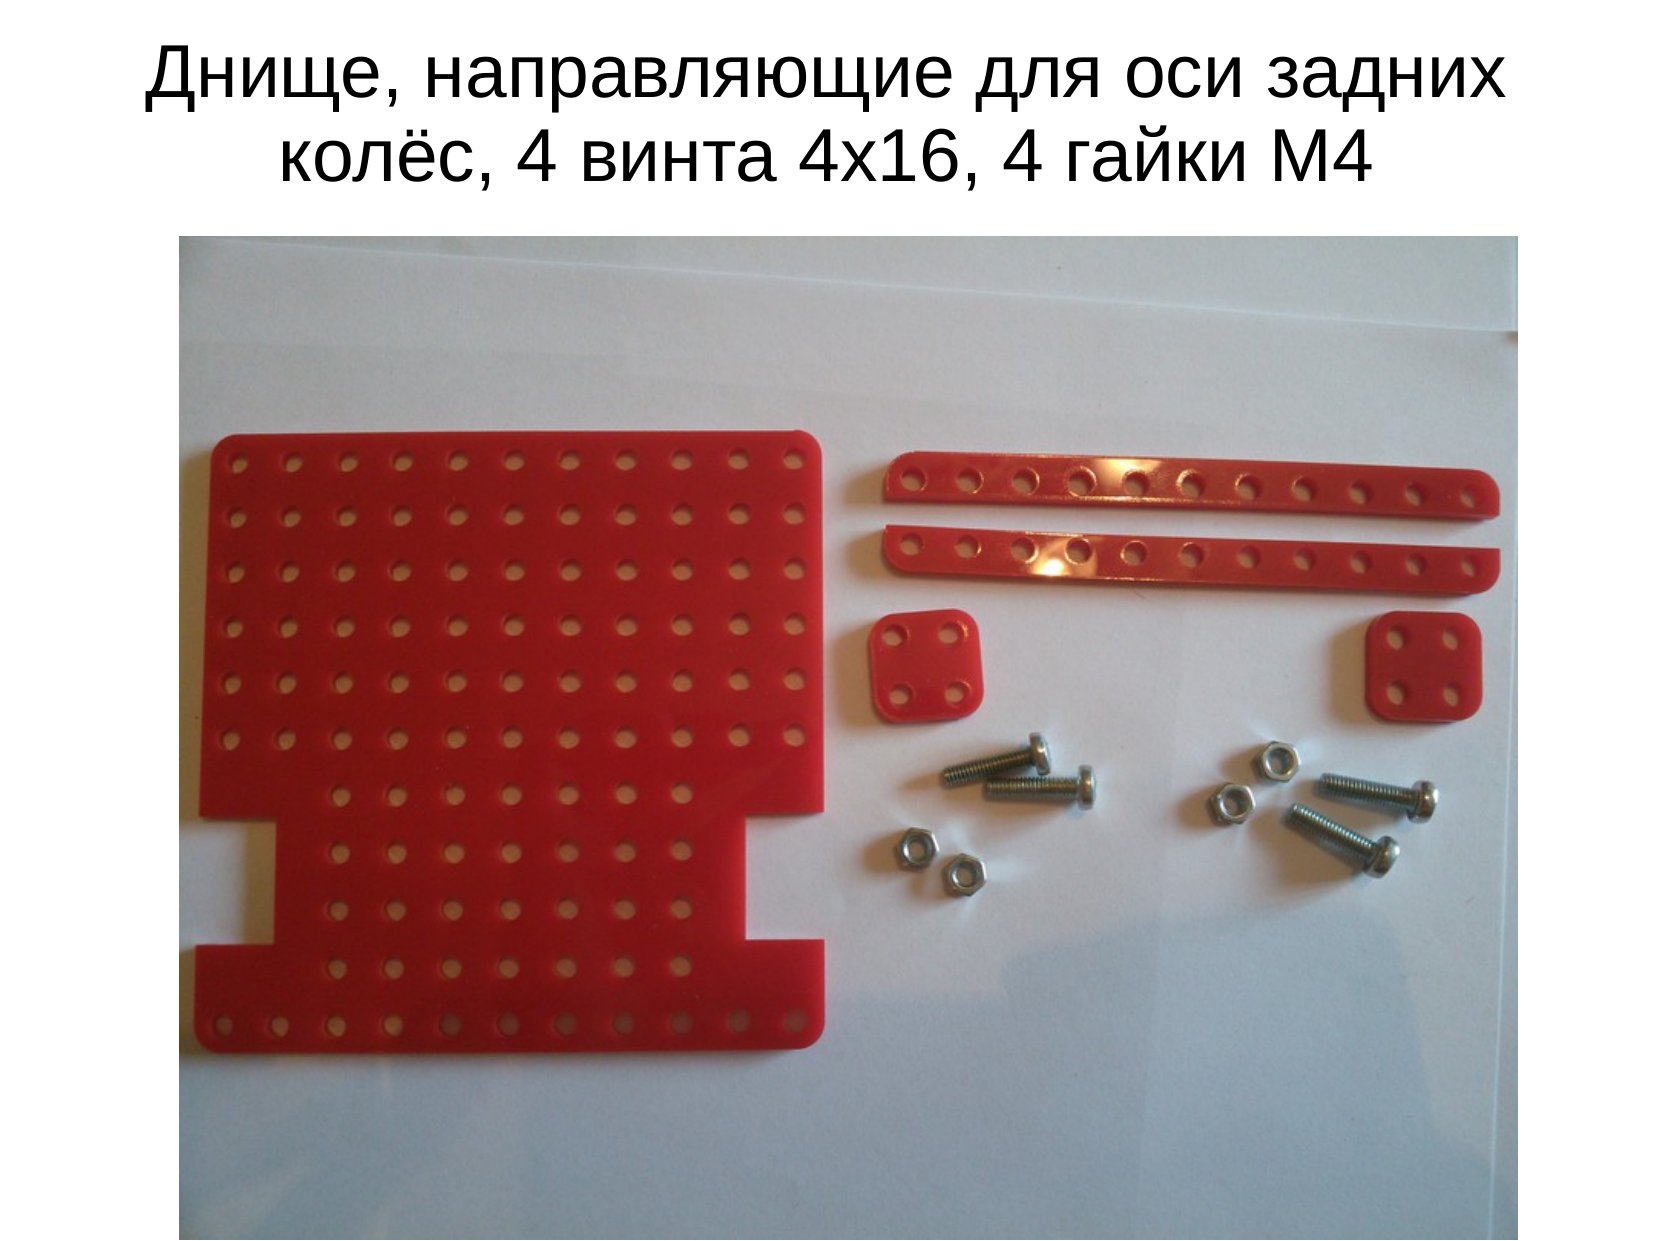

# Днище, направляющие для оси задних колёс, 4 винта 4x16, 4 гайки M4